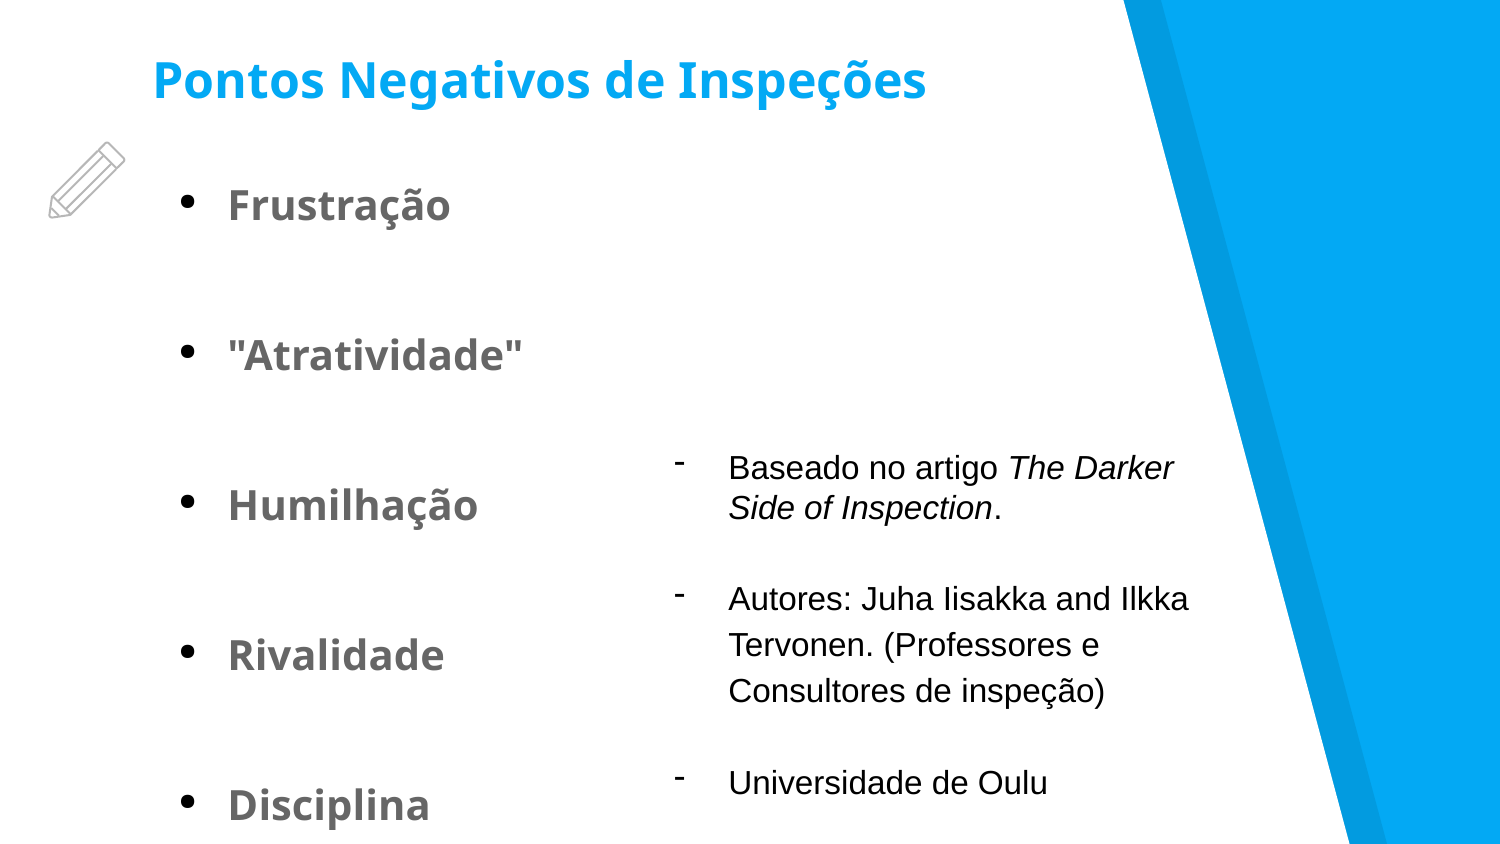

Pontos Negativos de Inspeções
Frustração
"Atratividade"
Humilhação
Rivalidade
Disciplina
Baseado no artigo The Darker Side of Inspection.
Autores: Juha Iisakka and Ilkka Tervonen. (Professores e Consultores de inspeção)
Universidade de Oulu